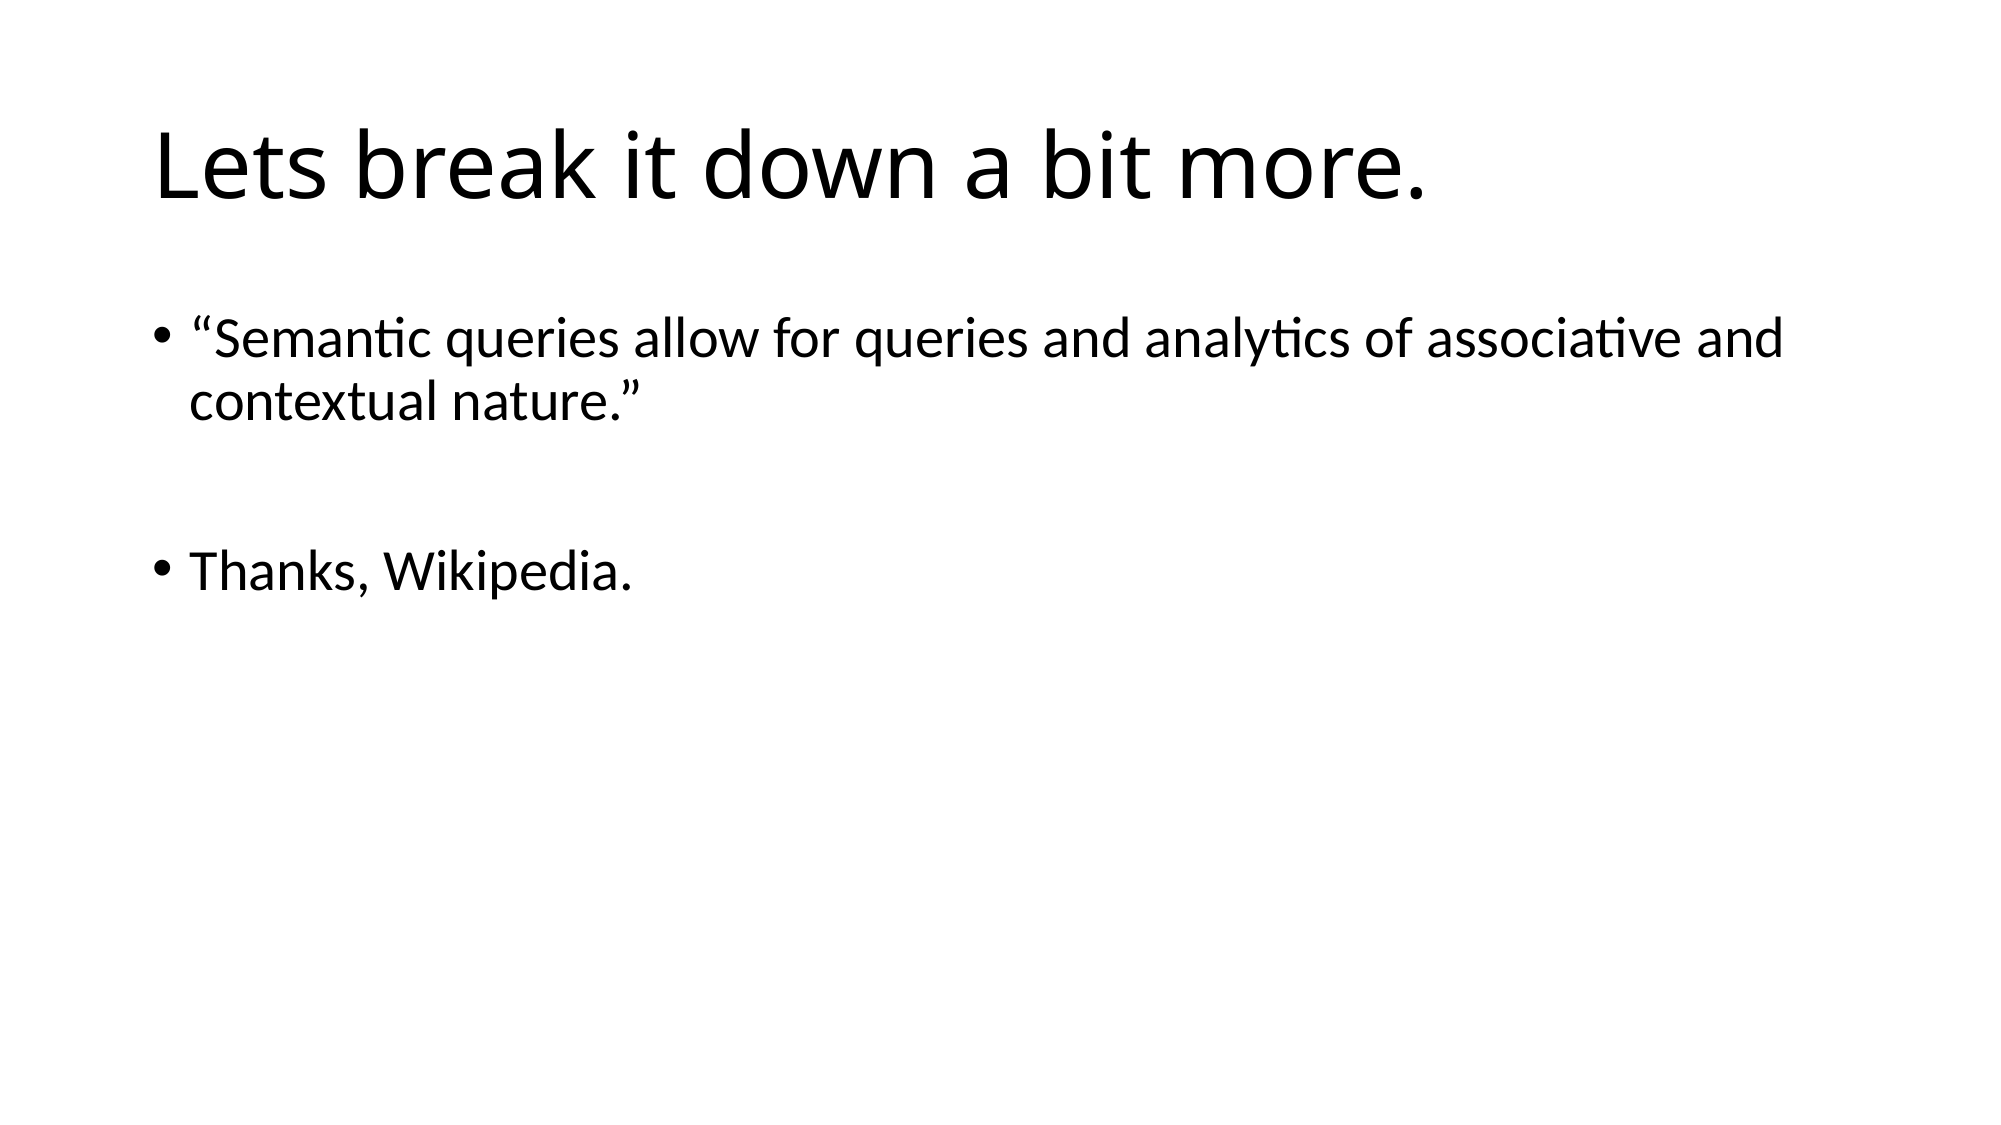

# Lets break it down a bit more.
“Semantic queries allow for queries and analytics of associative and contextual nature.”
Thanks, Wikipedia.